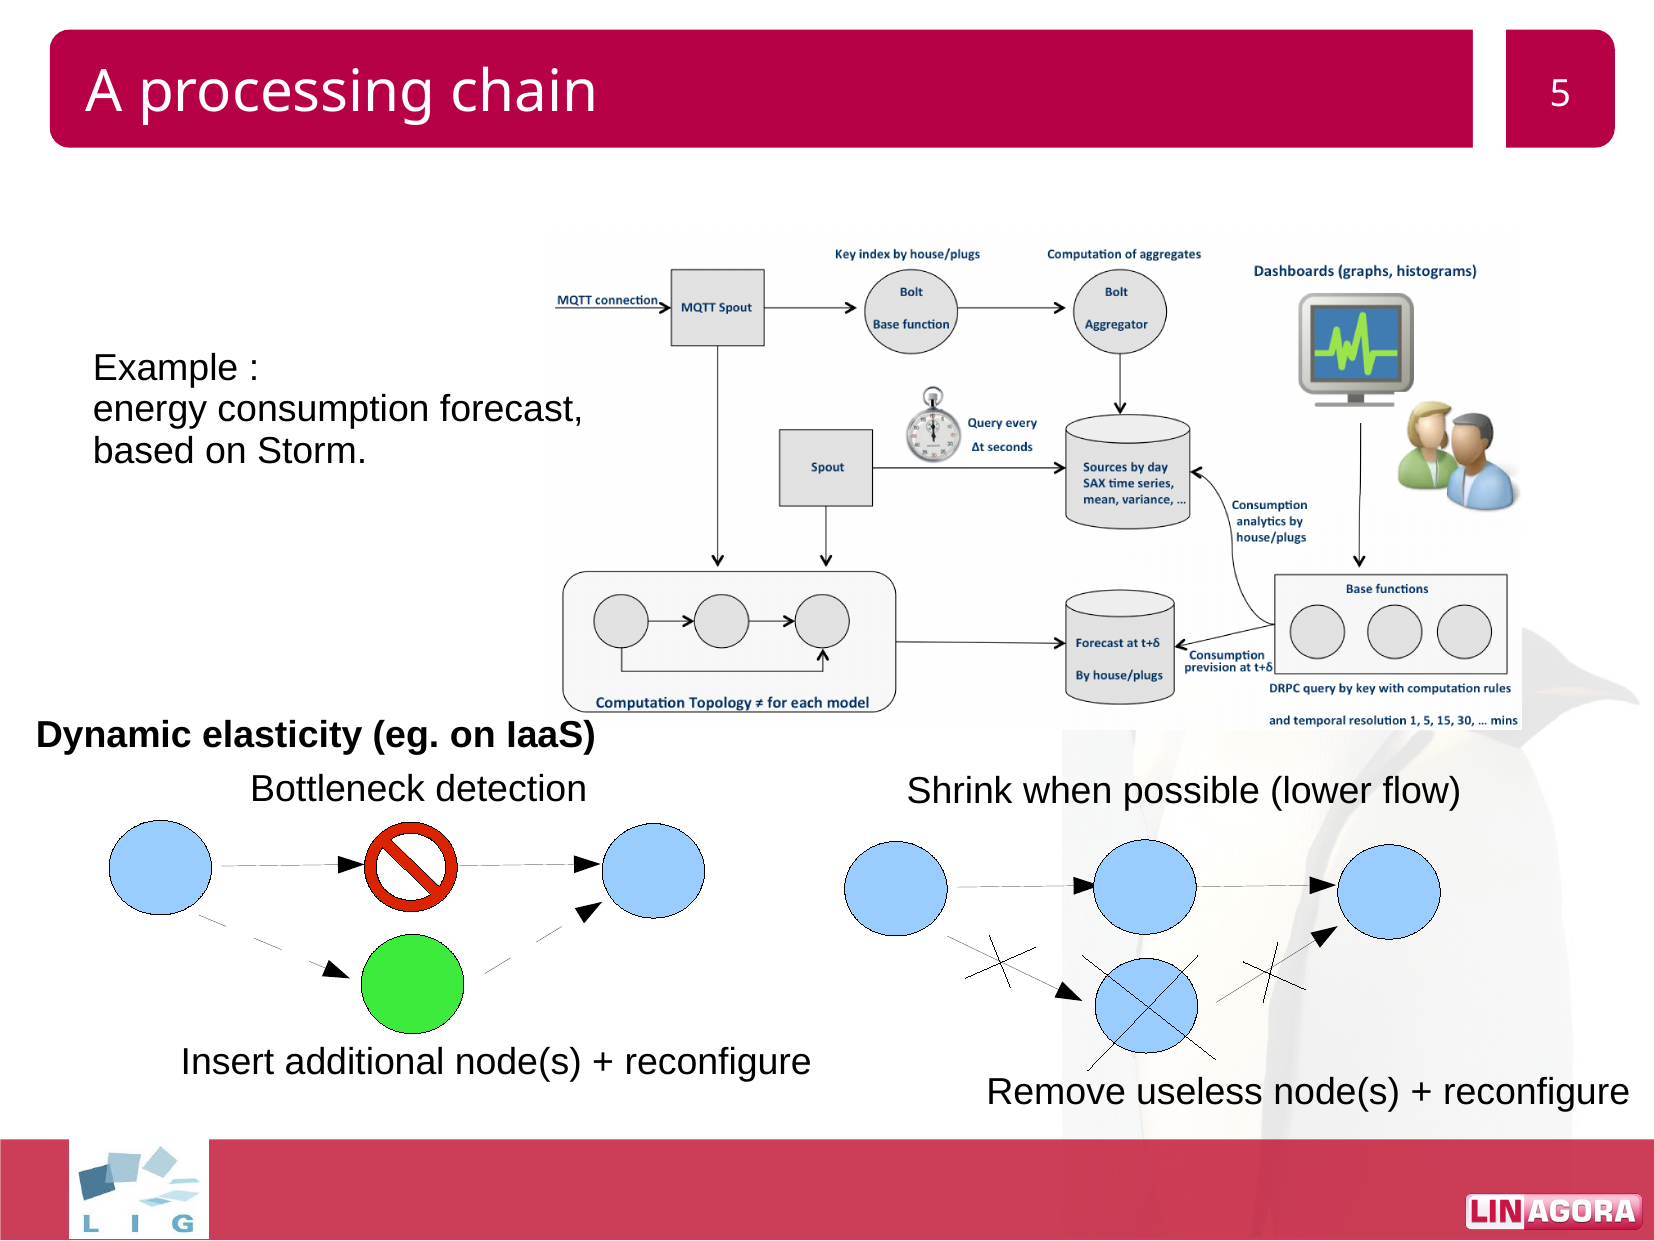

# A processing chain
Example :
energy consumption forecast,
based on Storm.
Dynamic elasticity (eg. on IaaS)
Bottleneck detection
Shrink when possible (lower flow)
Insert additional node(s) + reconfigure
Remove useless node(s) + reconfigure